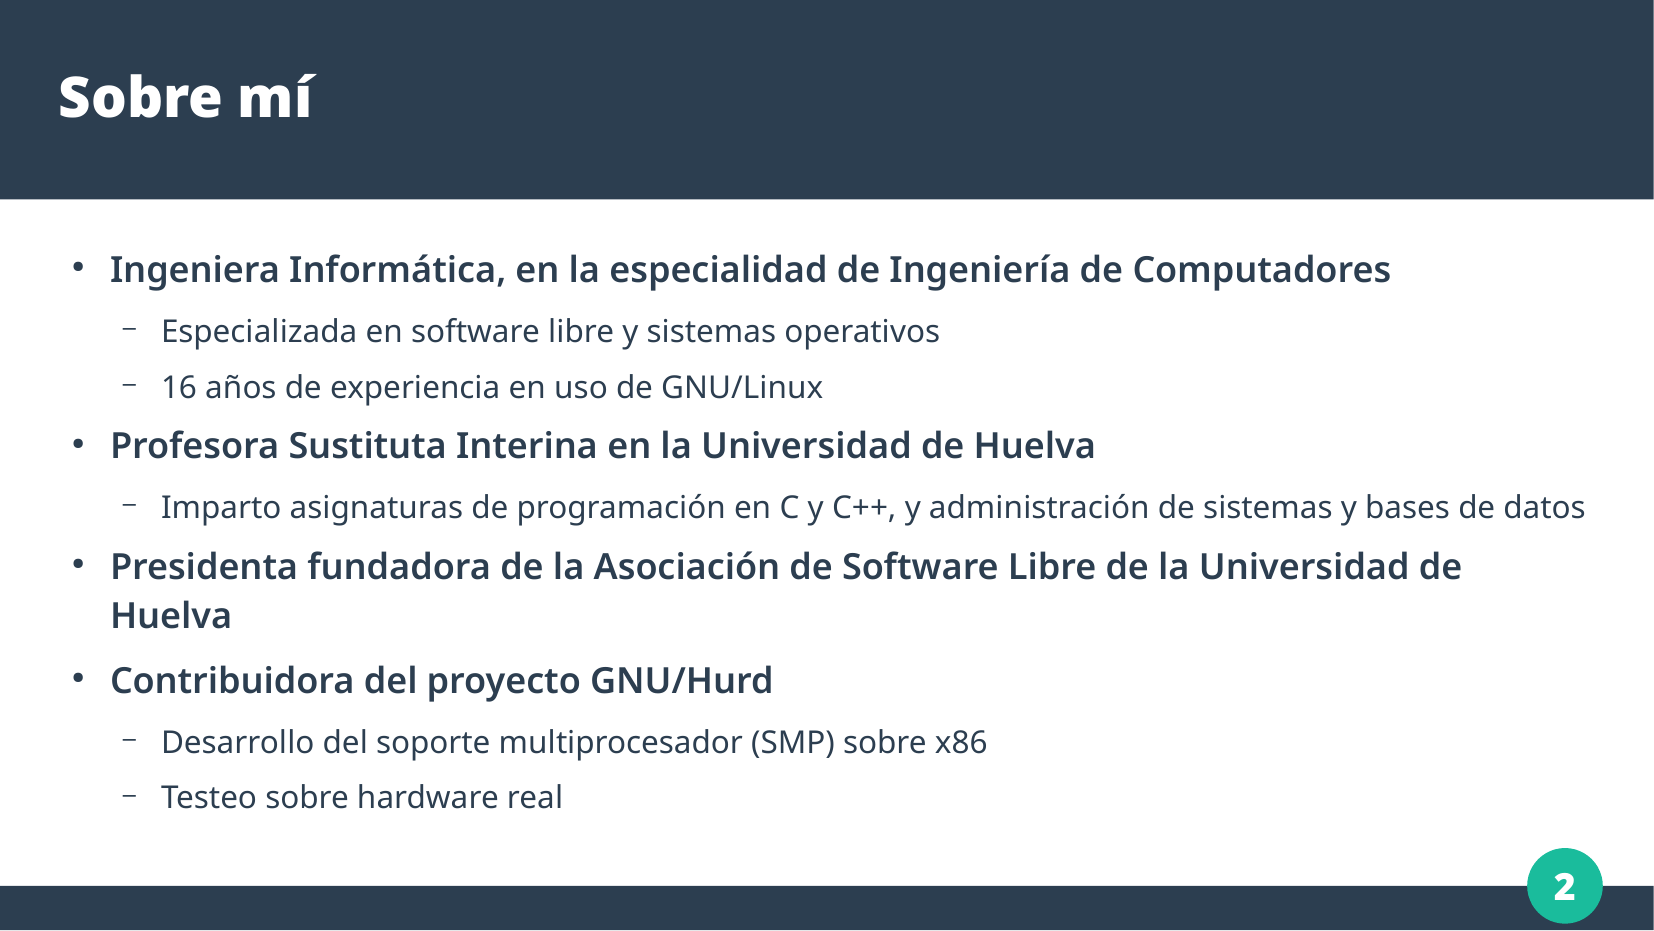

# Sobre mí
Ingeniera Informática, en la especialidad de Ingeniería de Computadores
Especializada en software libre y sistemas operativos
16 años de experiencia en uso de GNU/Linux
Profesora Sustituta Interina en la Universidad de Huelva
Imparto asignaturas de programación en C y C++, y administración de sistemas y bases de datos
Presidenta fundadora de la Asociación de Software Libre de la Universidad de Huelva
Contribuidora del proyecto GNU/Hurd
Desarrollo del soporte multiprocesador (SMP) sobre x86
Testeo sobre hardware real